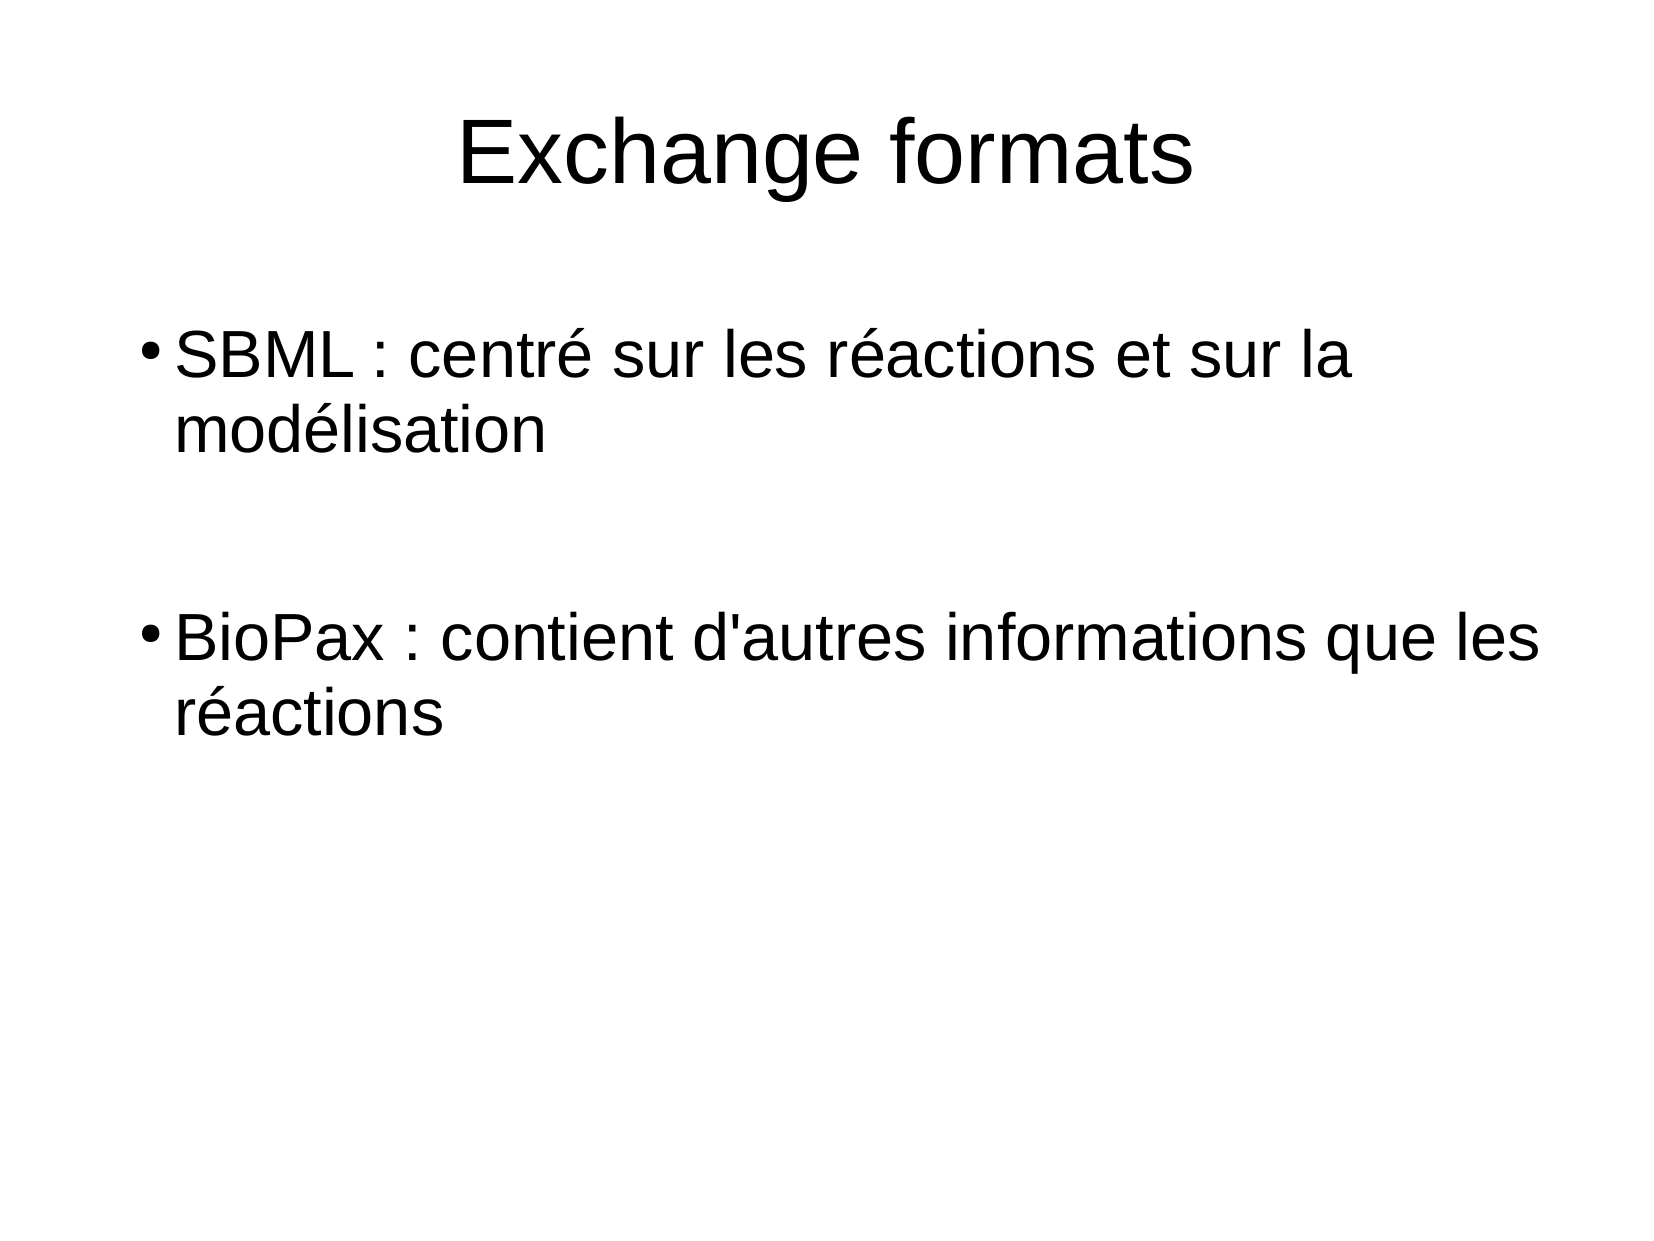

# Exchange formats
SBML : centré sur les réactions et sur la modélisation
BioPax : contient d'autres informations que les réactions